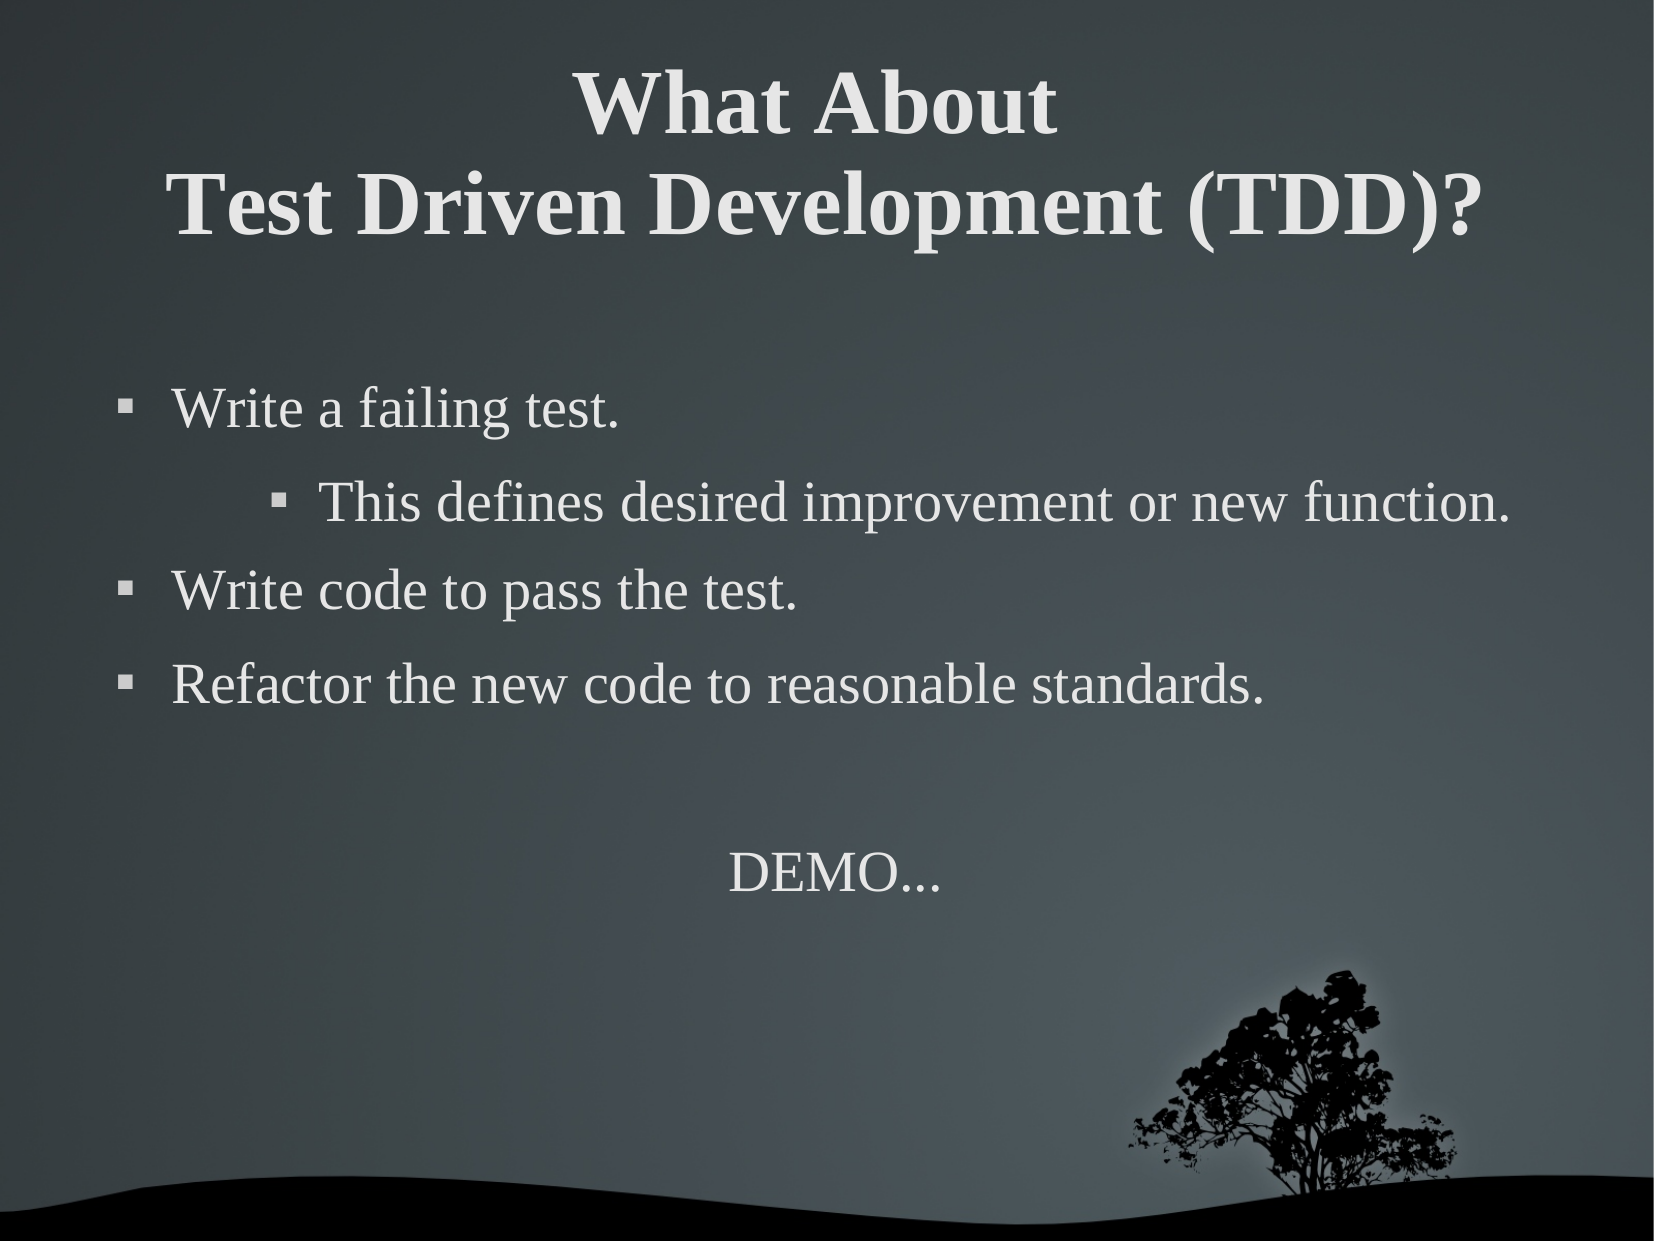

# What About Test Driven Development (TDD)?
Write a failing test.
This defines desired improvement or new function.
Write code to pass the test.
Refactor the new code to reasonable standards.
DEMO...